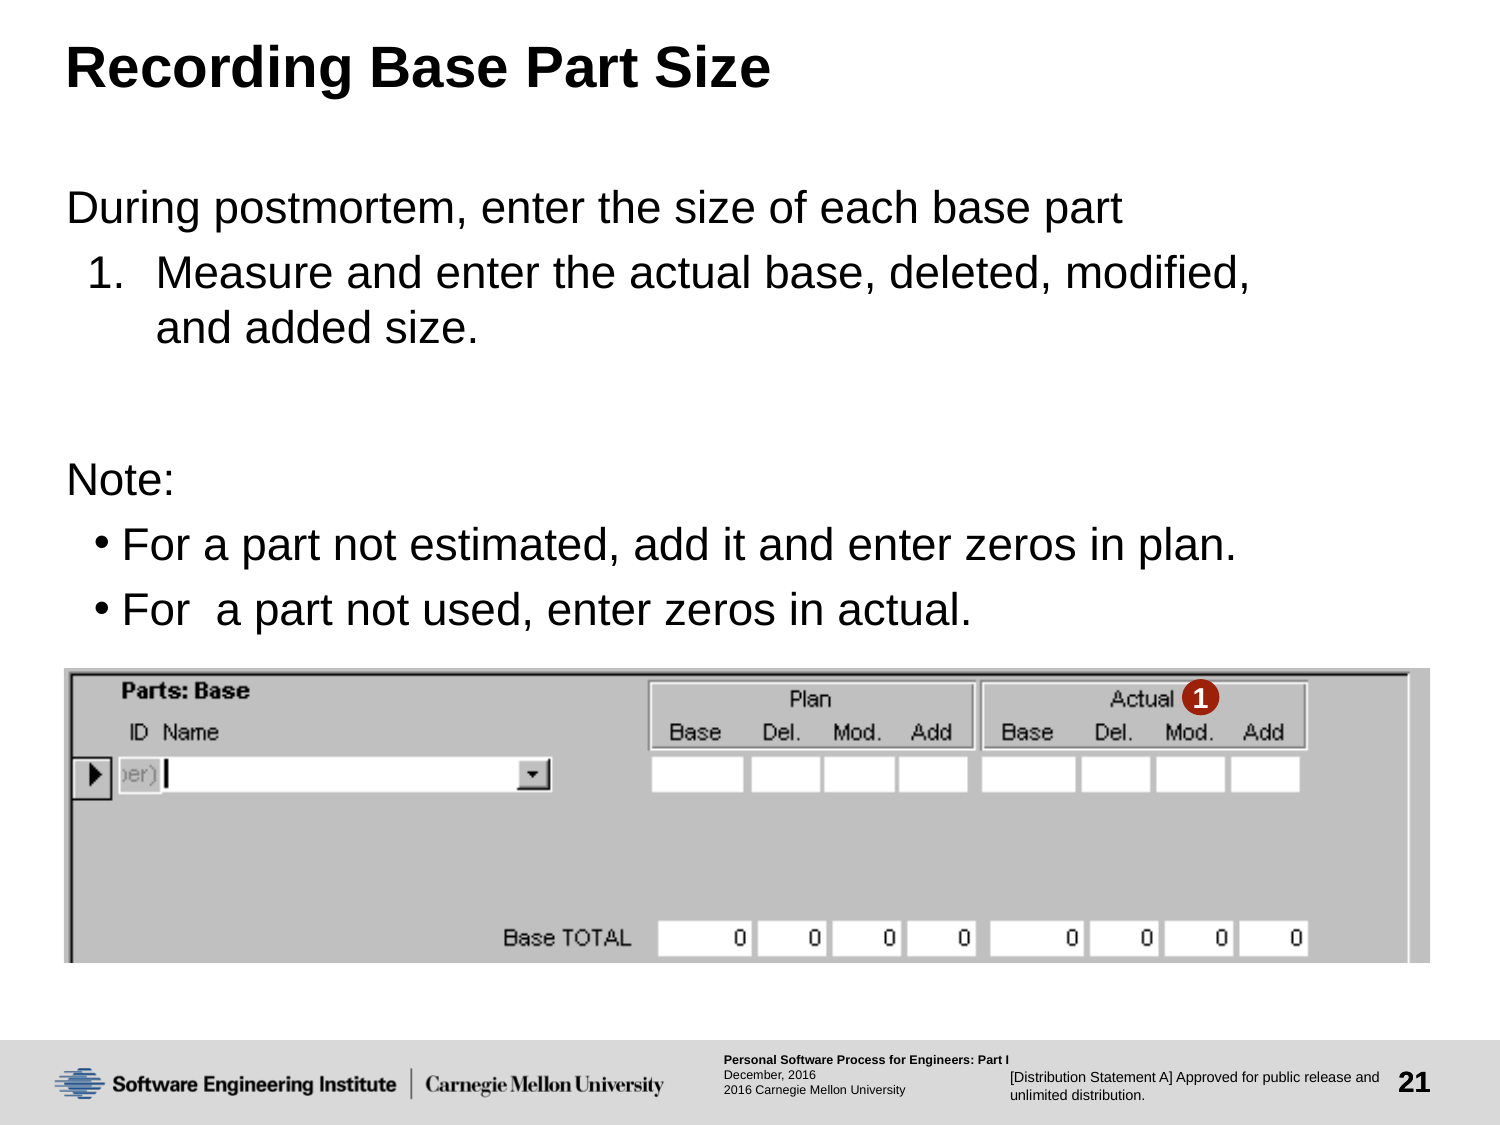

# Recording Base Part Size
During postmortem, enter the size of each base part
Measure and enter the actual base, deleted, modified,
and added size.
Note:
For a part not estimated, add it and enter zeros in plan.
For a part not used, enter zeros in actual.